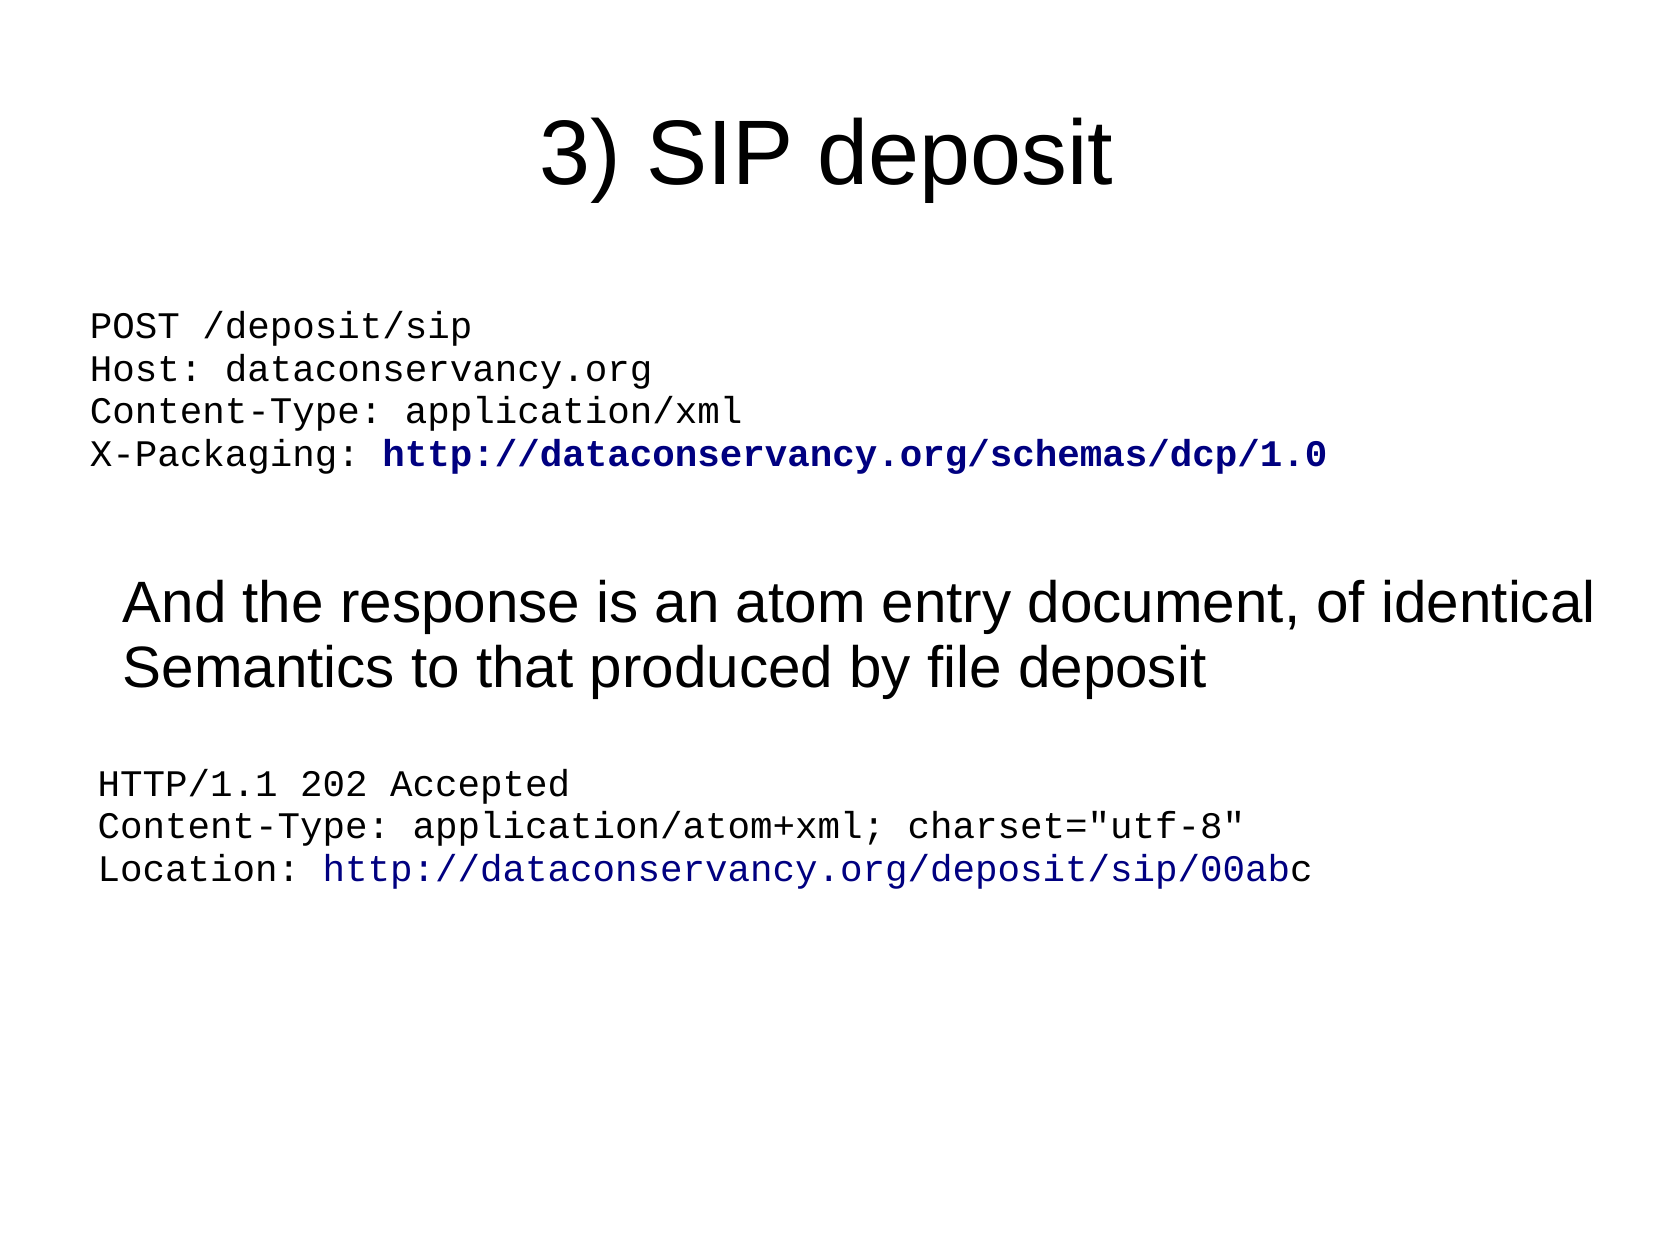

# 3) SIP deposit
POST /deposit/sip
Host: dataconservancy.org
Content-Type: application/xml
X-Packaging: http://dataconservancy.org/schemas/dcp/1.0
And the response is an atom entry document, of identical
Semantics to that produced by file deposit
HTTP/1.1 202 Accepted
Content-Type: application/atom+xml; charset="utf-8"
Location: http://dataconservancy.org/deposit/sip/00abc